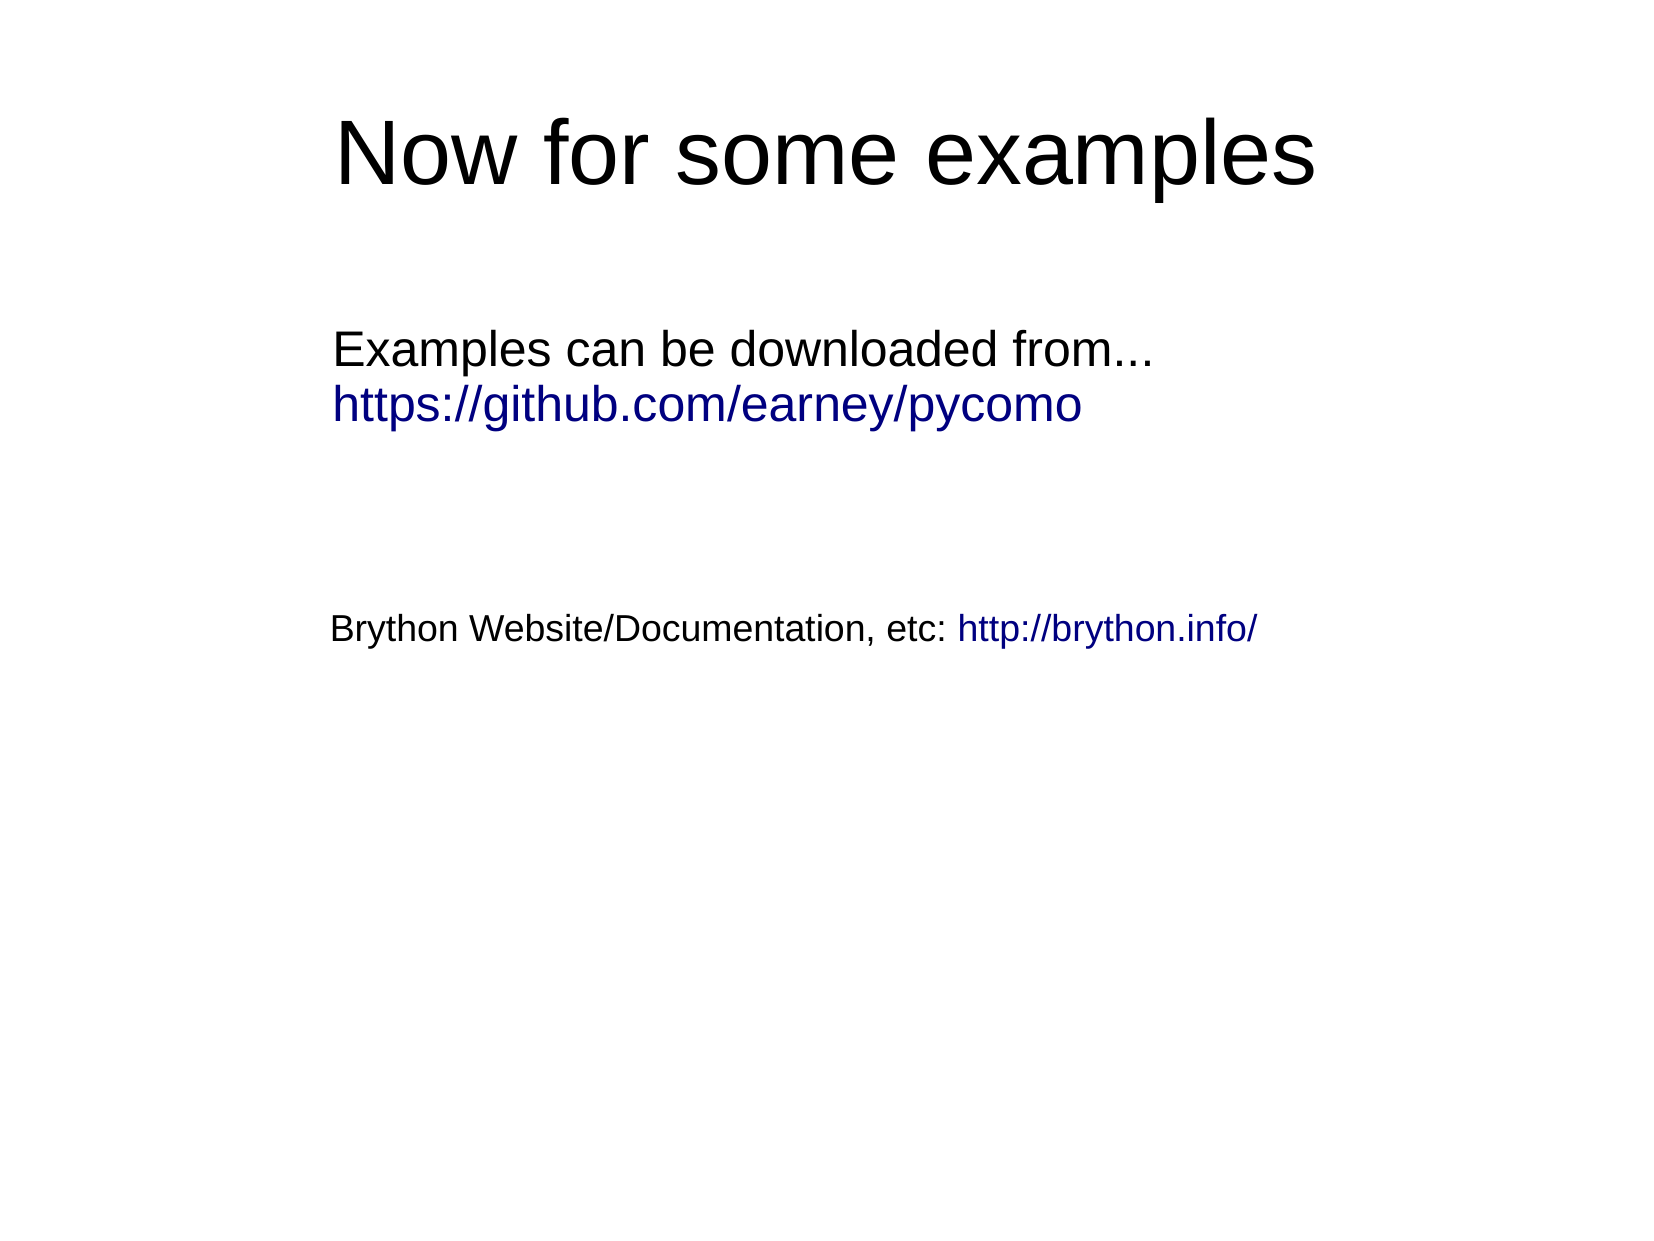

# Now for some examples
Examples can be downloaded from...https://github.com/earney/pycomo
Brython Website/Documentation, etc: http://brython.info/